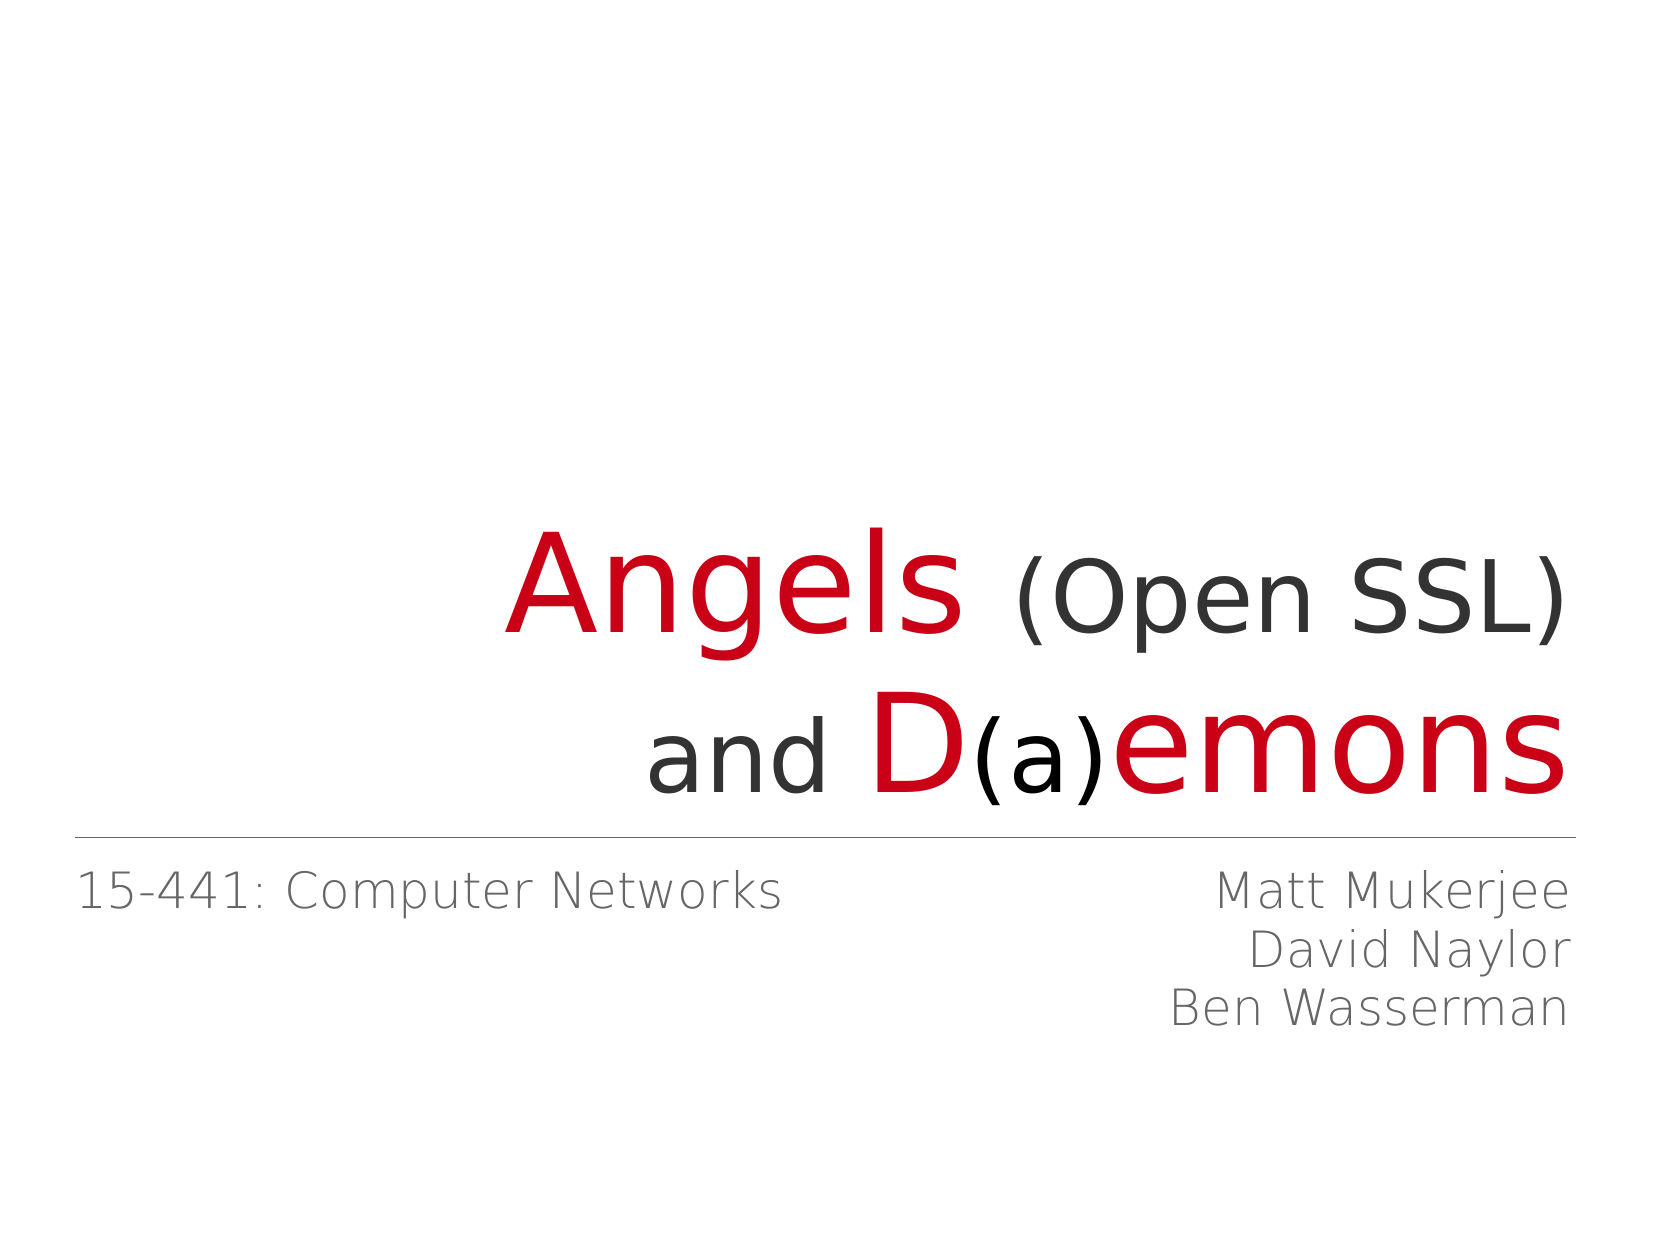

# Angels (Open SSL)
and D(a)emons
15-441: Computer Networks
Matt Mukerjee
David Naylor
Ben Wasserman